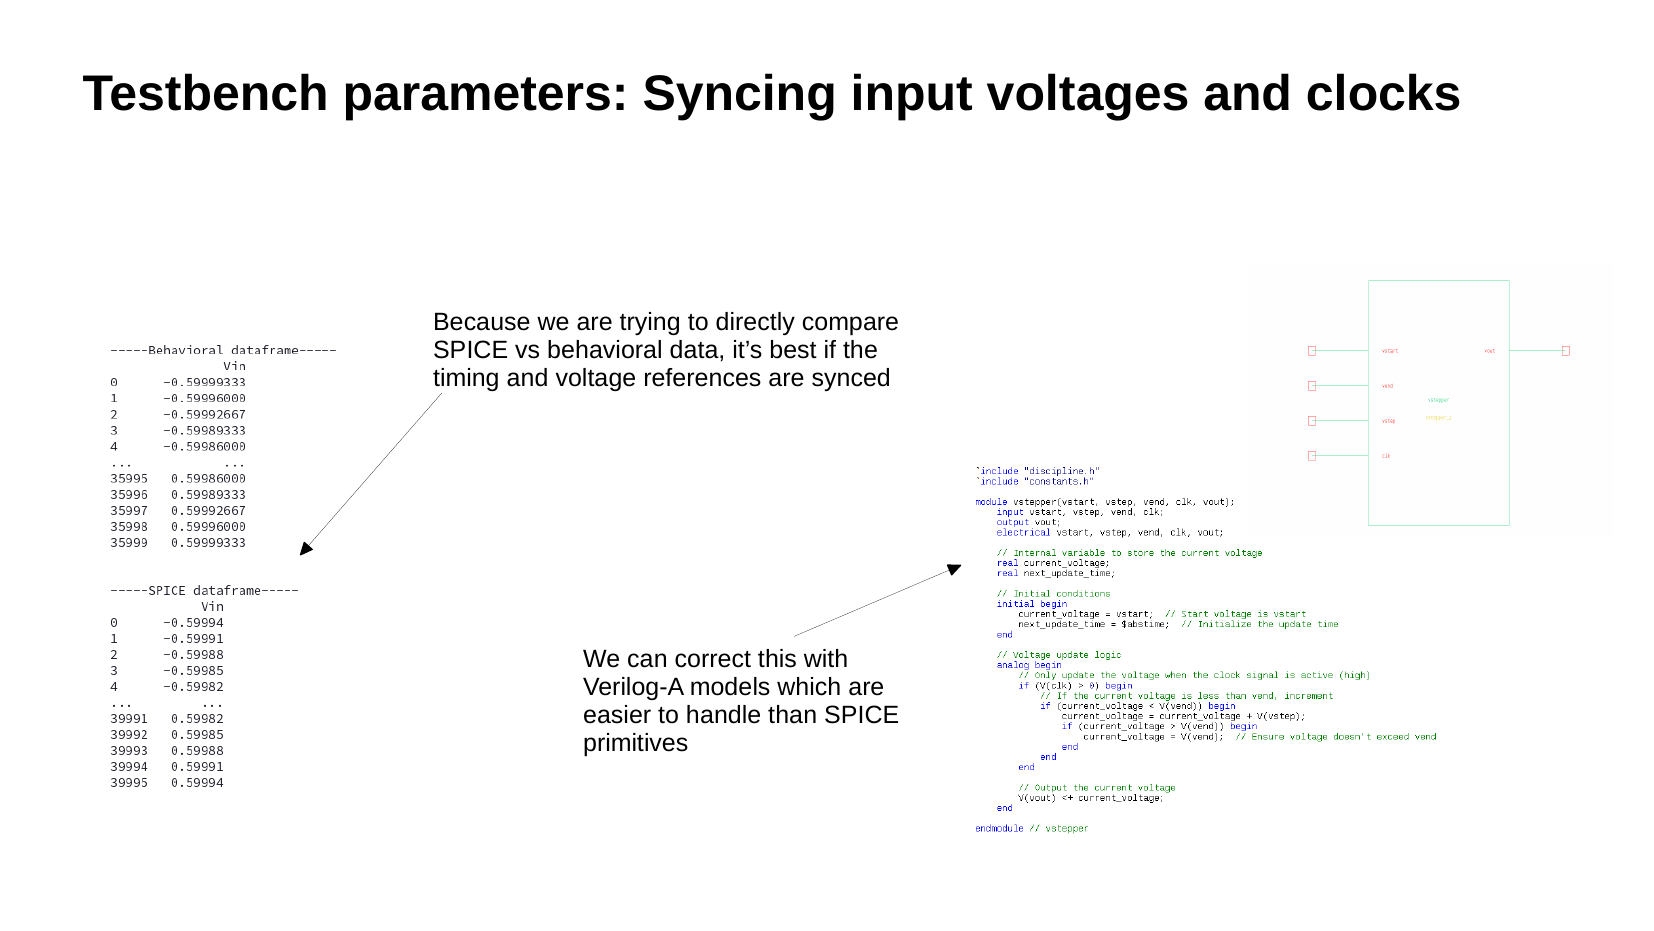

# Testbench parameters: Syncing input voltages and clocks
Because we are trying to directly compare SPICE vs behavioral data, it’s best if the timing and voltage references are synced
We can correct this with Verilog-A models which are easier to handle than SPICE primitives